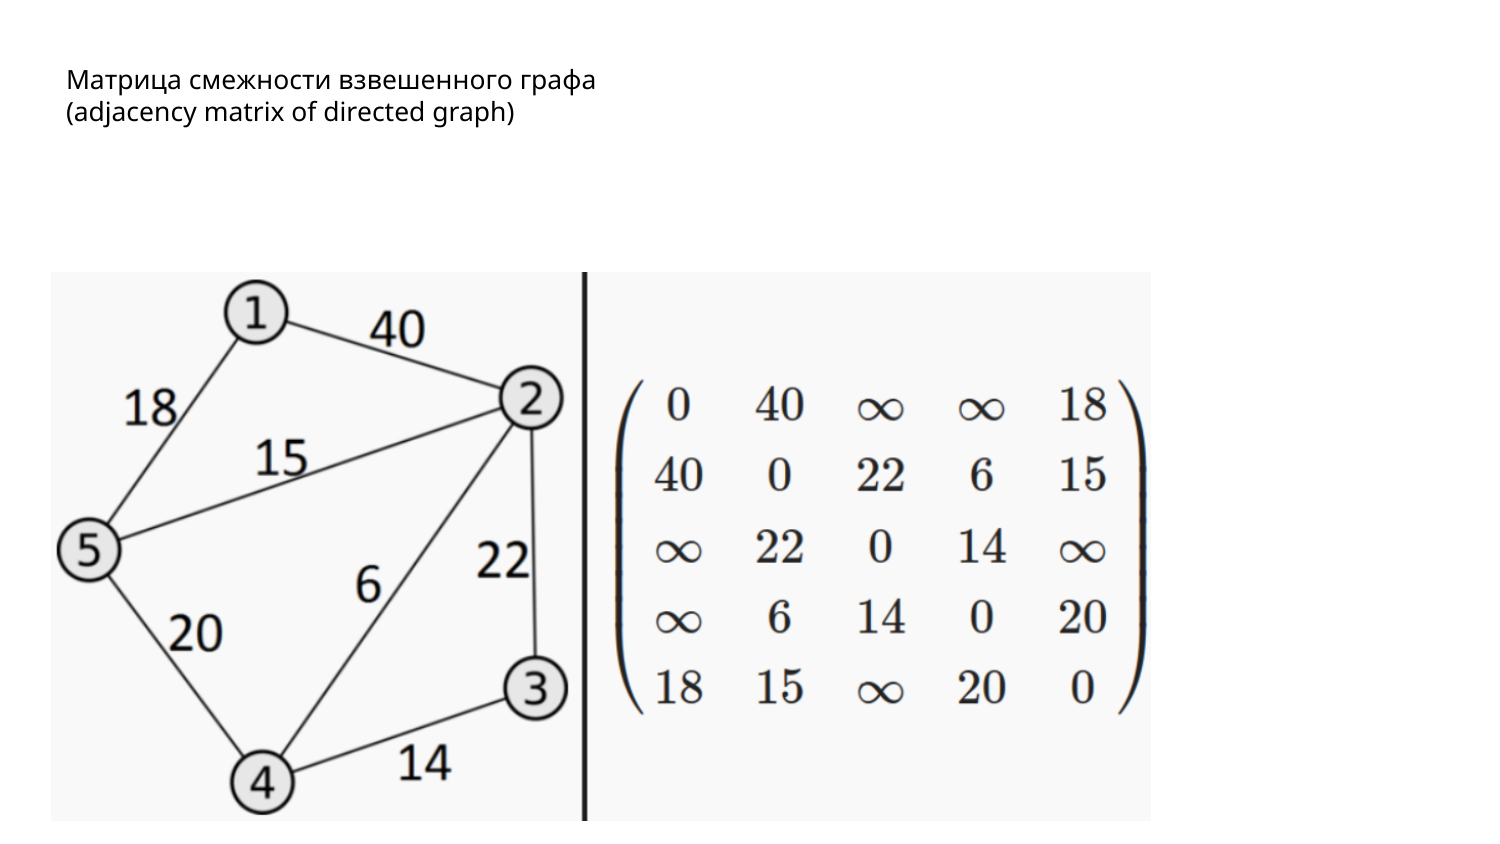

# Матрица смежности взвешенного графа (adjacency matrix of directed graph)